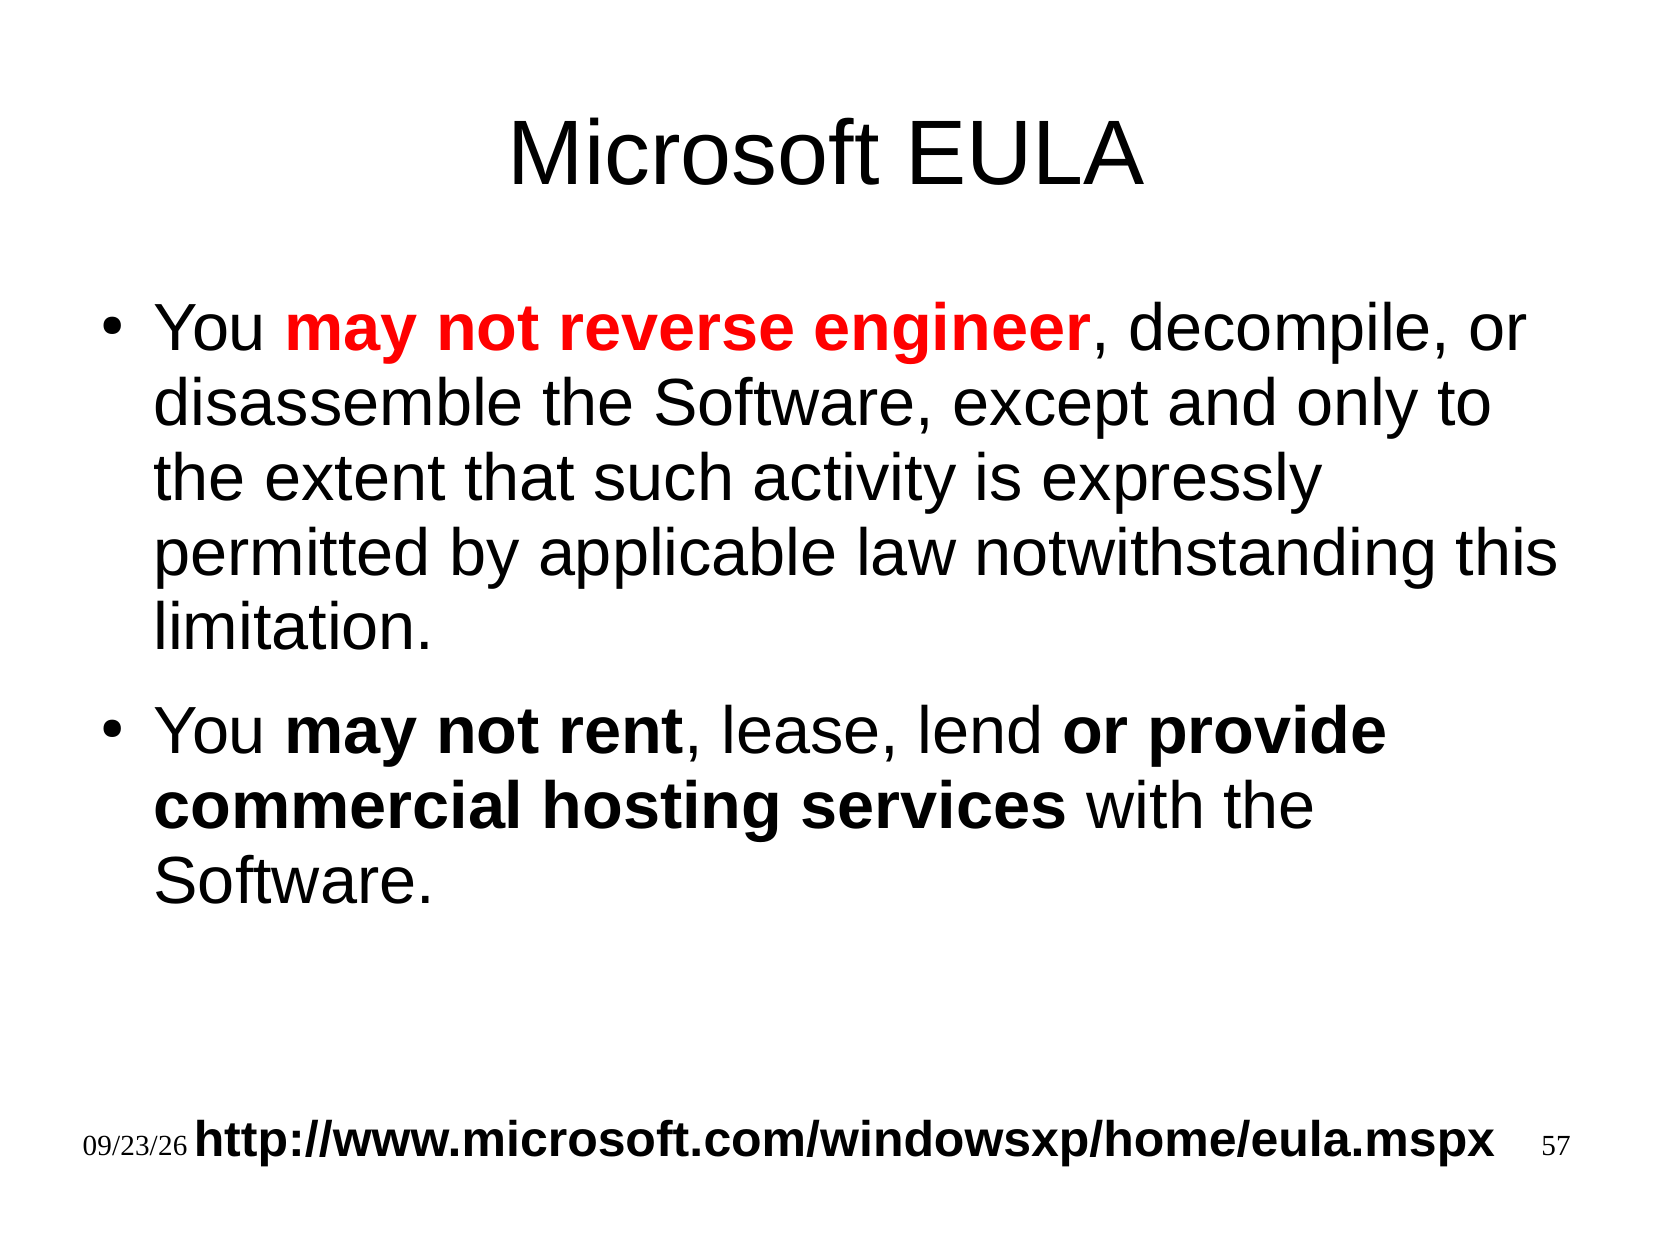

# Microsoft EULA
You may not reverse engineer, decompile, or disassemble the Software, except and only to the extent that such activity is expressly permitted by applicable law notwithstanding this limitation.
You may not rent, lease, lend or provide commercial hosting services with the Software.
http://www.microsoft.com/windowsxp/home/eula.mspx
57